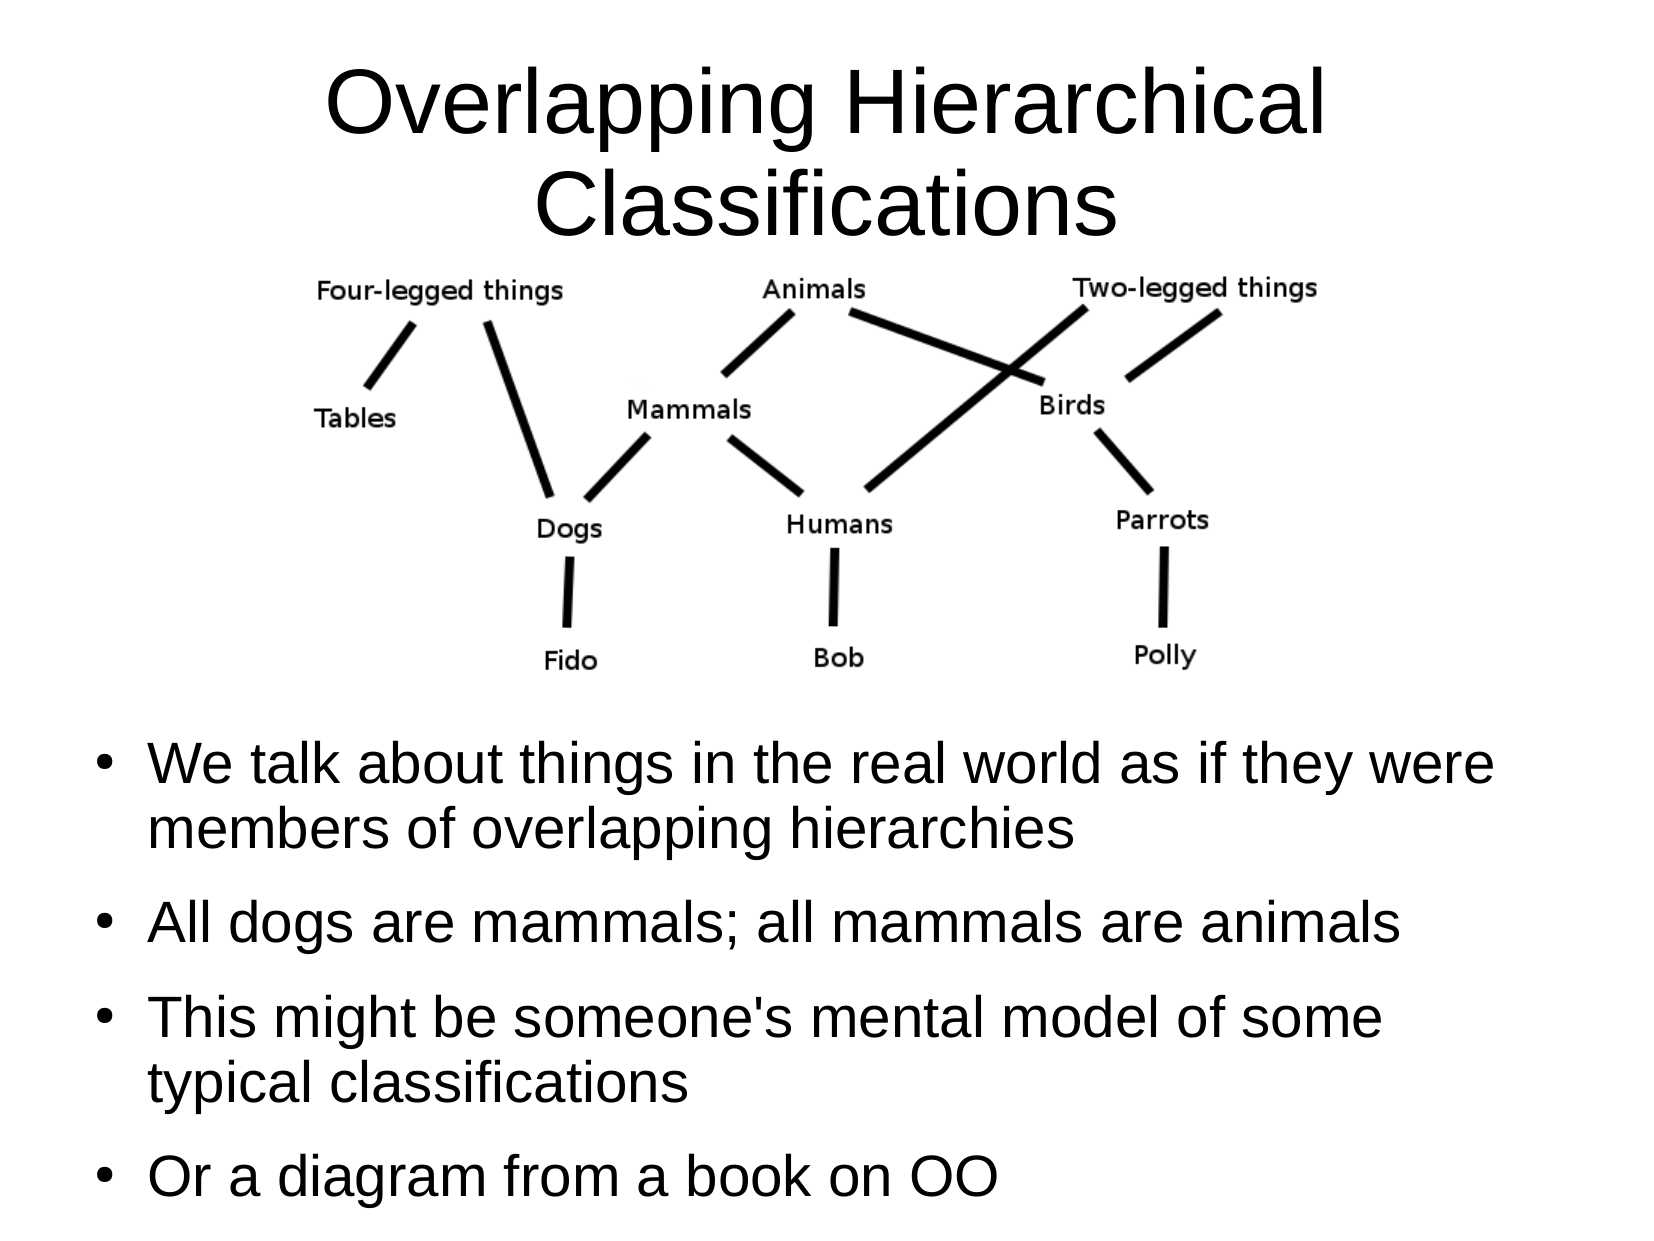

# Overlapping Hierarchical Classifications
We talk about things in the real world as if they were members of overlapping hierarchies
All dogs are mammals; all mammals are animals
This might be someone's mental model of some typical classifications
Or a diagram from a book on OO